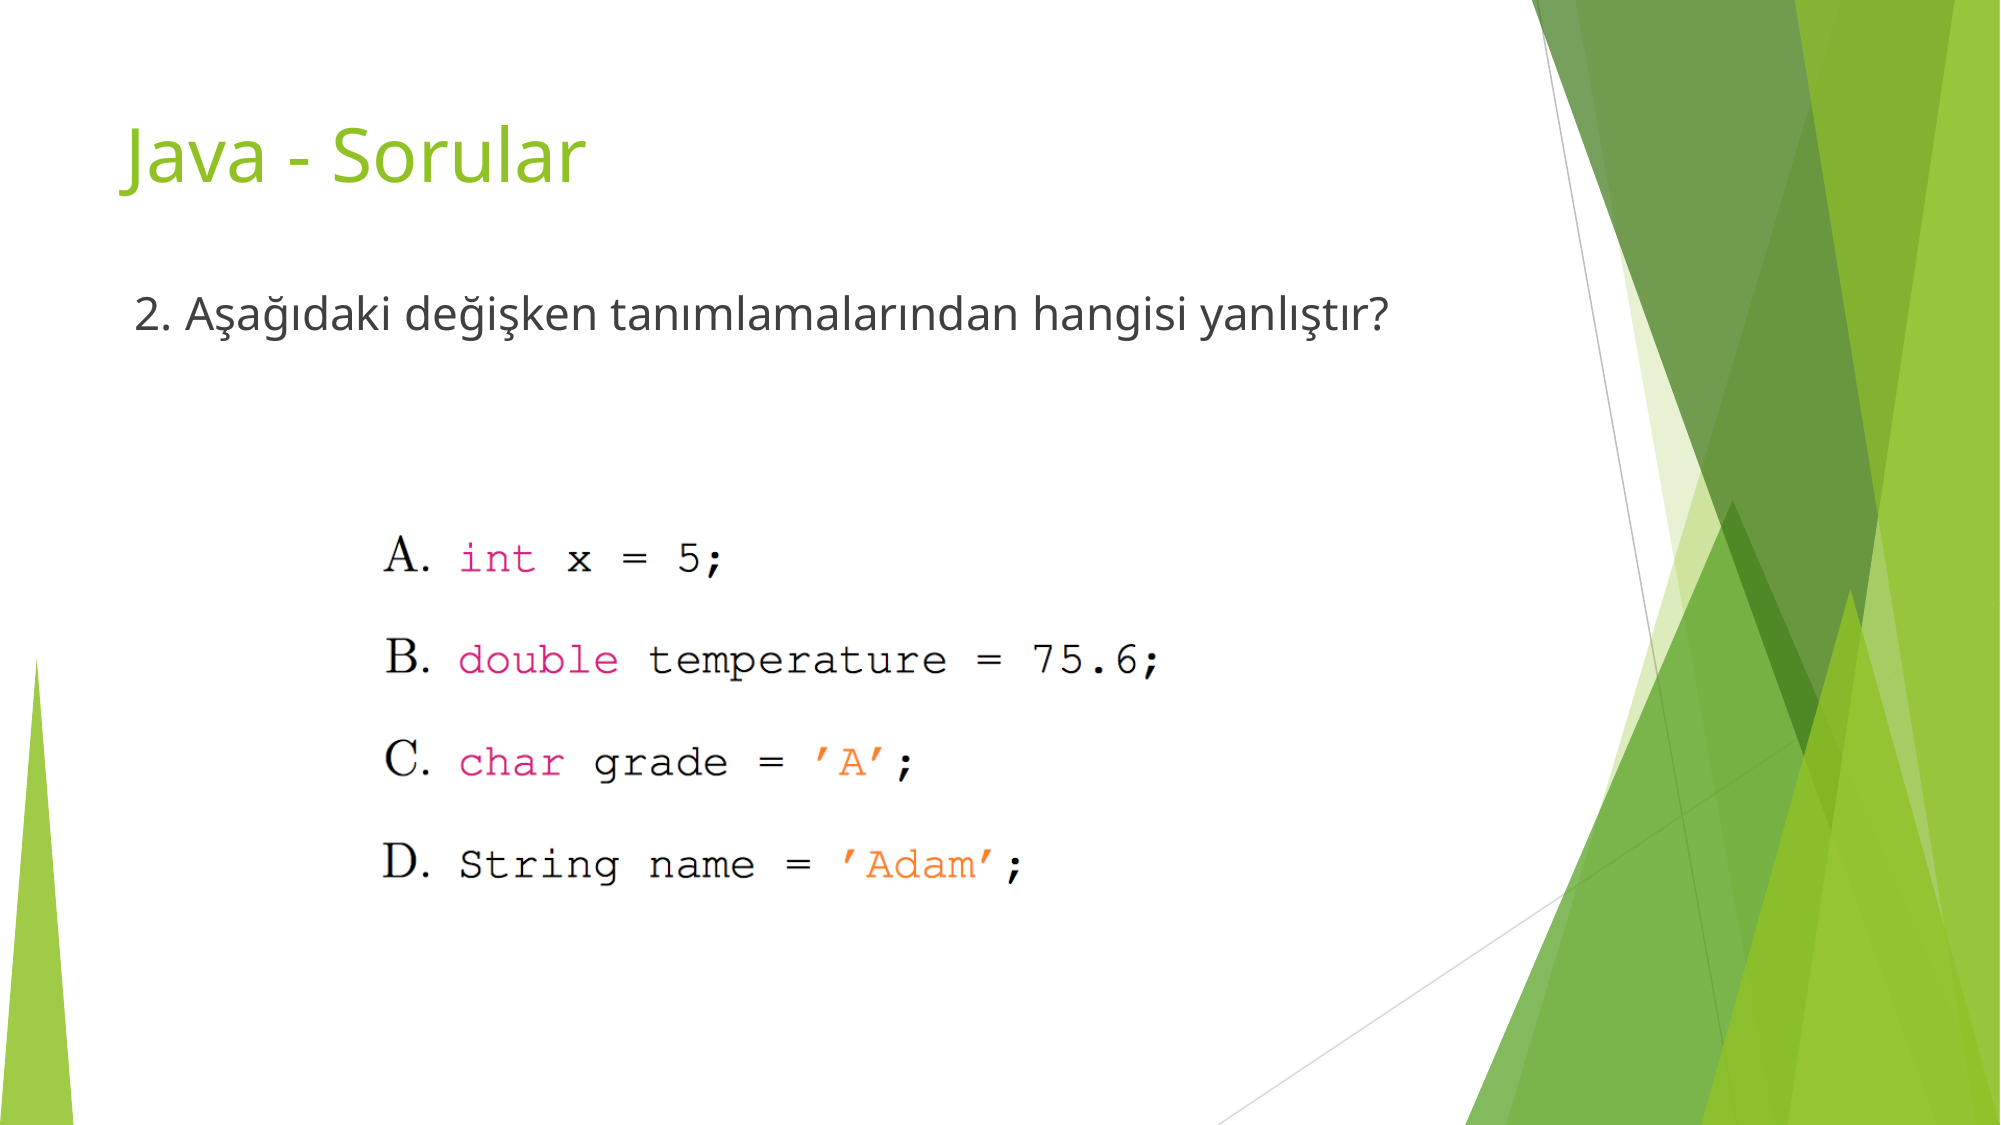

# Java - Sorular
2. Aşağıdaki değişken tanımlamalarından hangisi yanlıştır?